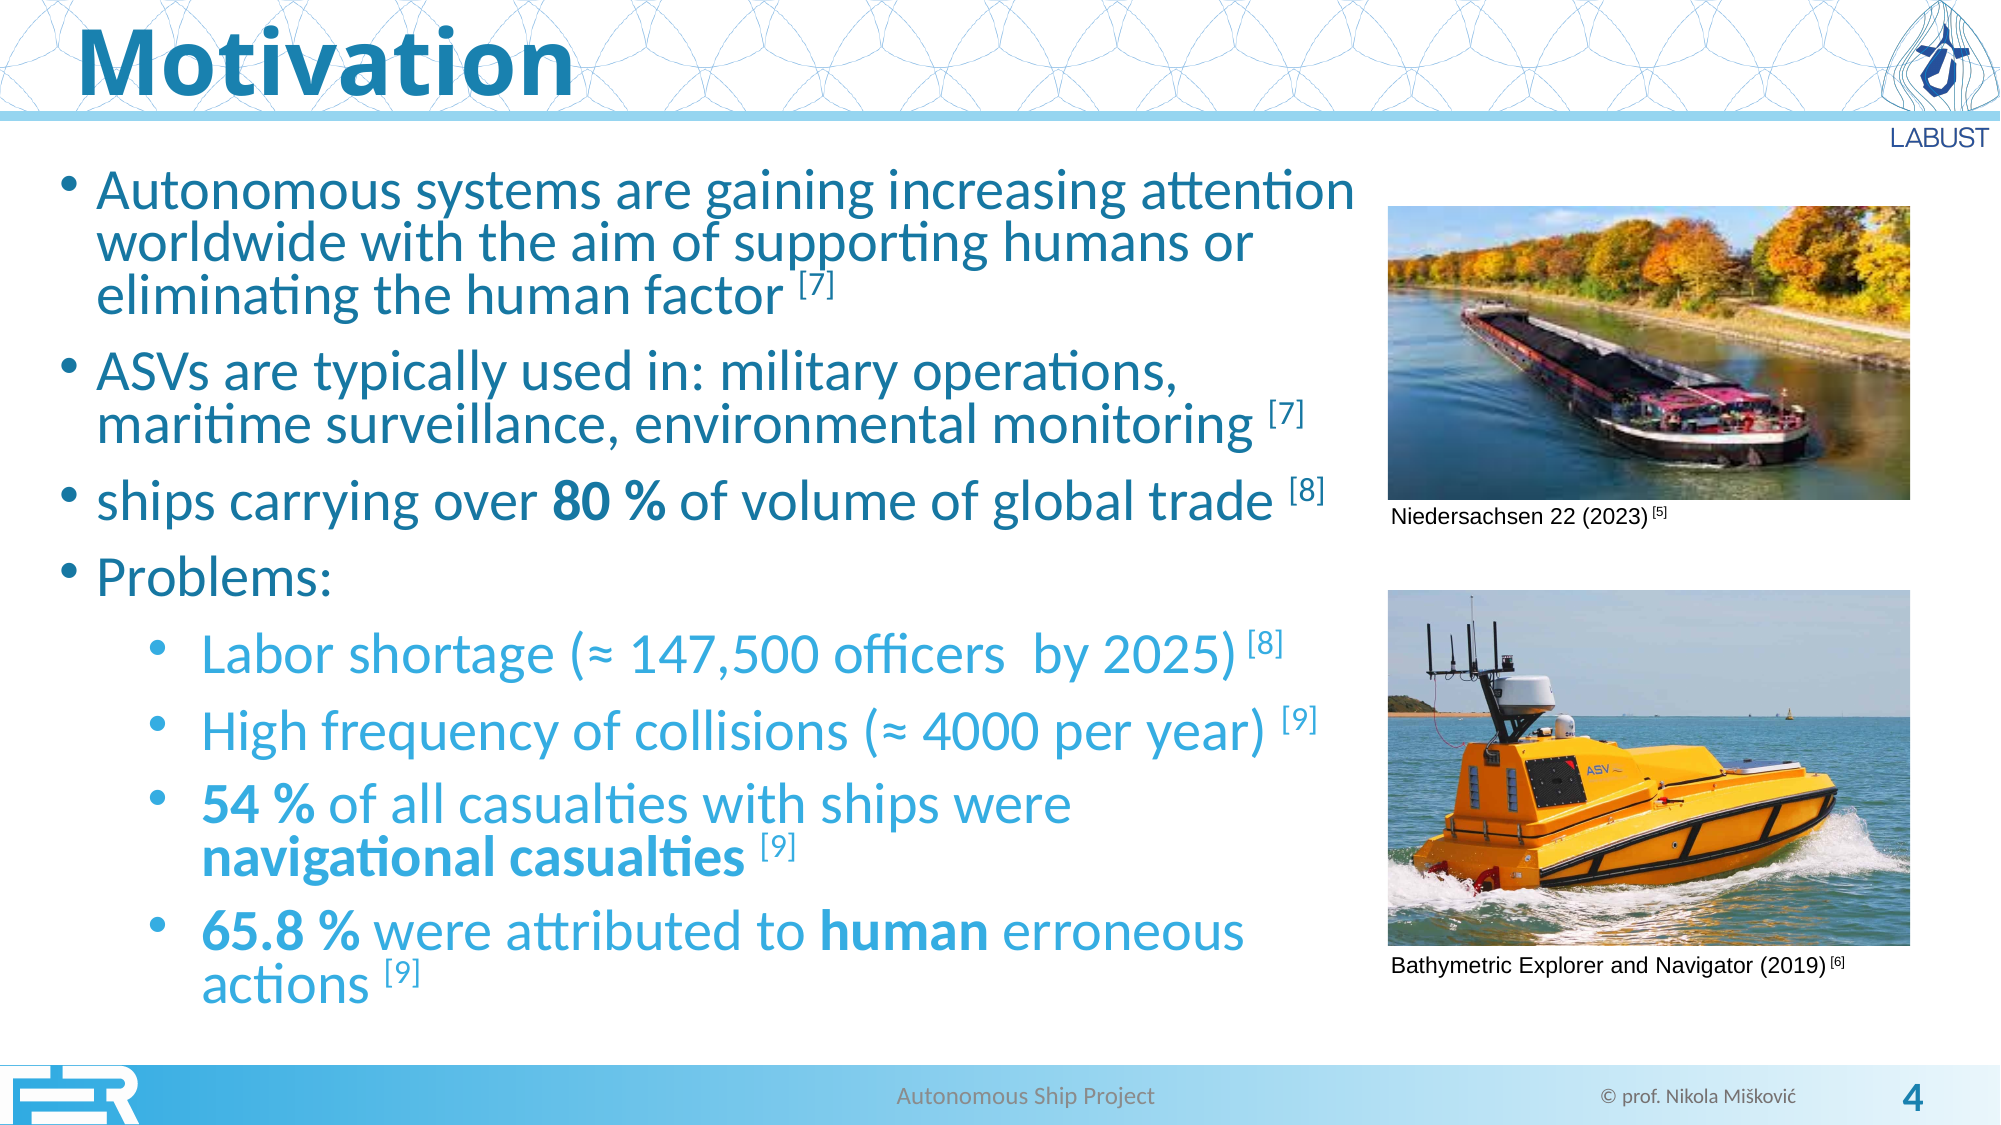

Motivation
# Autonomous systems are gaining increasing attention worldwide with the aim of supporting humans or eliminating the human factor [7]
ASVs are typically used in: military operations, maritime surveillance, environmental monitoring [7]
ships carrying over 80 % of volume of global trade [8]
Problems:
Labor shortage (≈ 147,500 officers by 2025) [8]
High frequency of collisions (≈ 4000 per year) [9]
54 % of all casualties with ships were navigational casualties [9]
65.8 % were attributed to human erroneous actions [9]
Niedersachsen 22 (2023) [5]
Bathymetric Explorer and Navigator (2019) [6]
Guidance and Control of Marine Vehicles
4